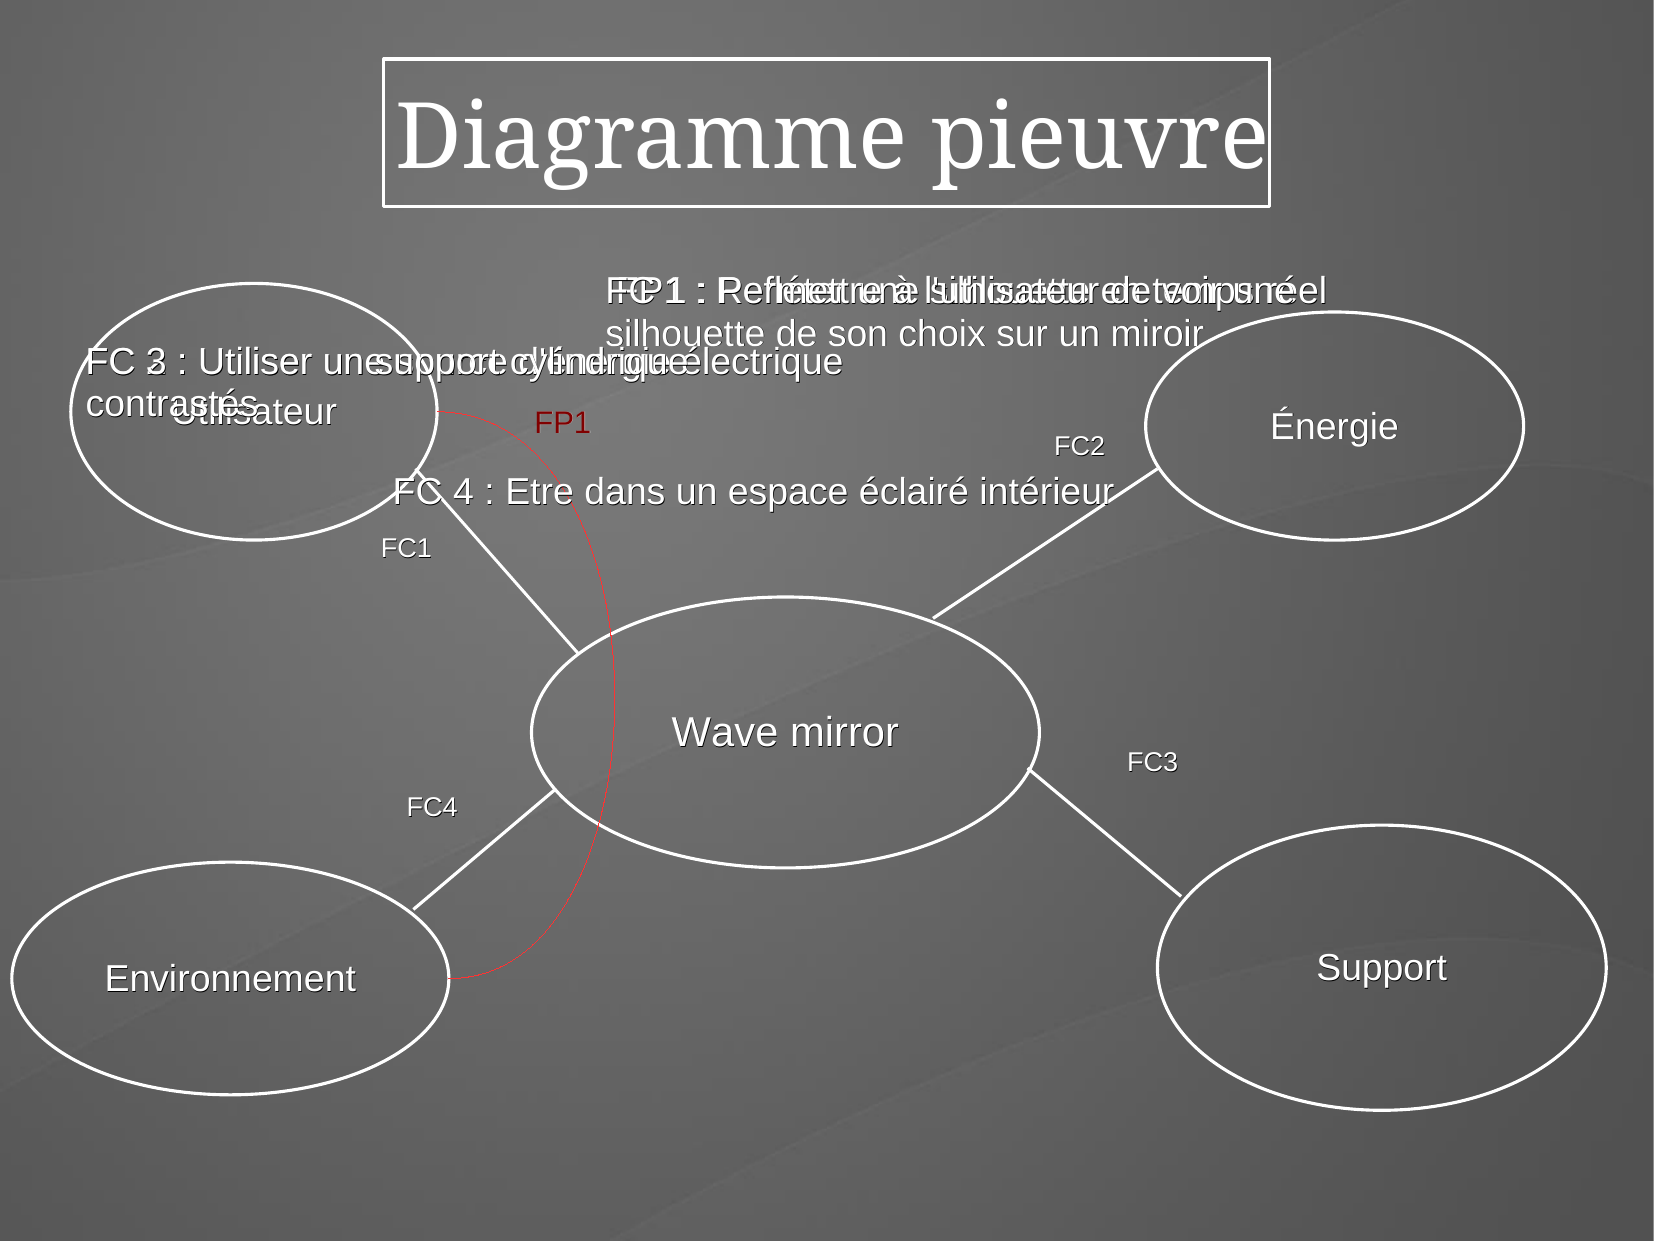

# Diagramme pieuvre
 FP1 : Refléter une silhouette en temps réel
FC 1 : Permettre à l'utilisateur de voir une silhouette de son choix sur un miroir
Utilisateur
Énergie
FC 2 : Utiliser une source d'énergie électrique
FC 3 : Utiliser un support cylindrique contrastés
FP1
FC2
FC 4 : Etre dans un espace éclairé intérieur
FC1
Wave mirror
FC3
FC4
Support
Environnement